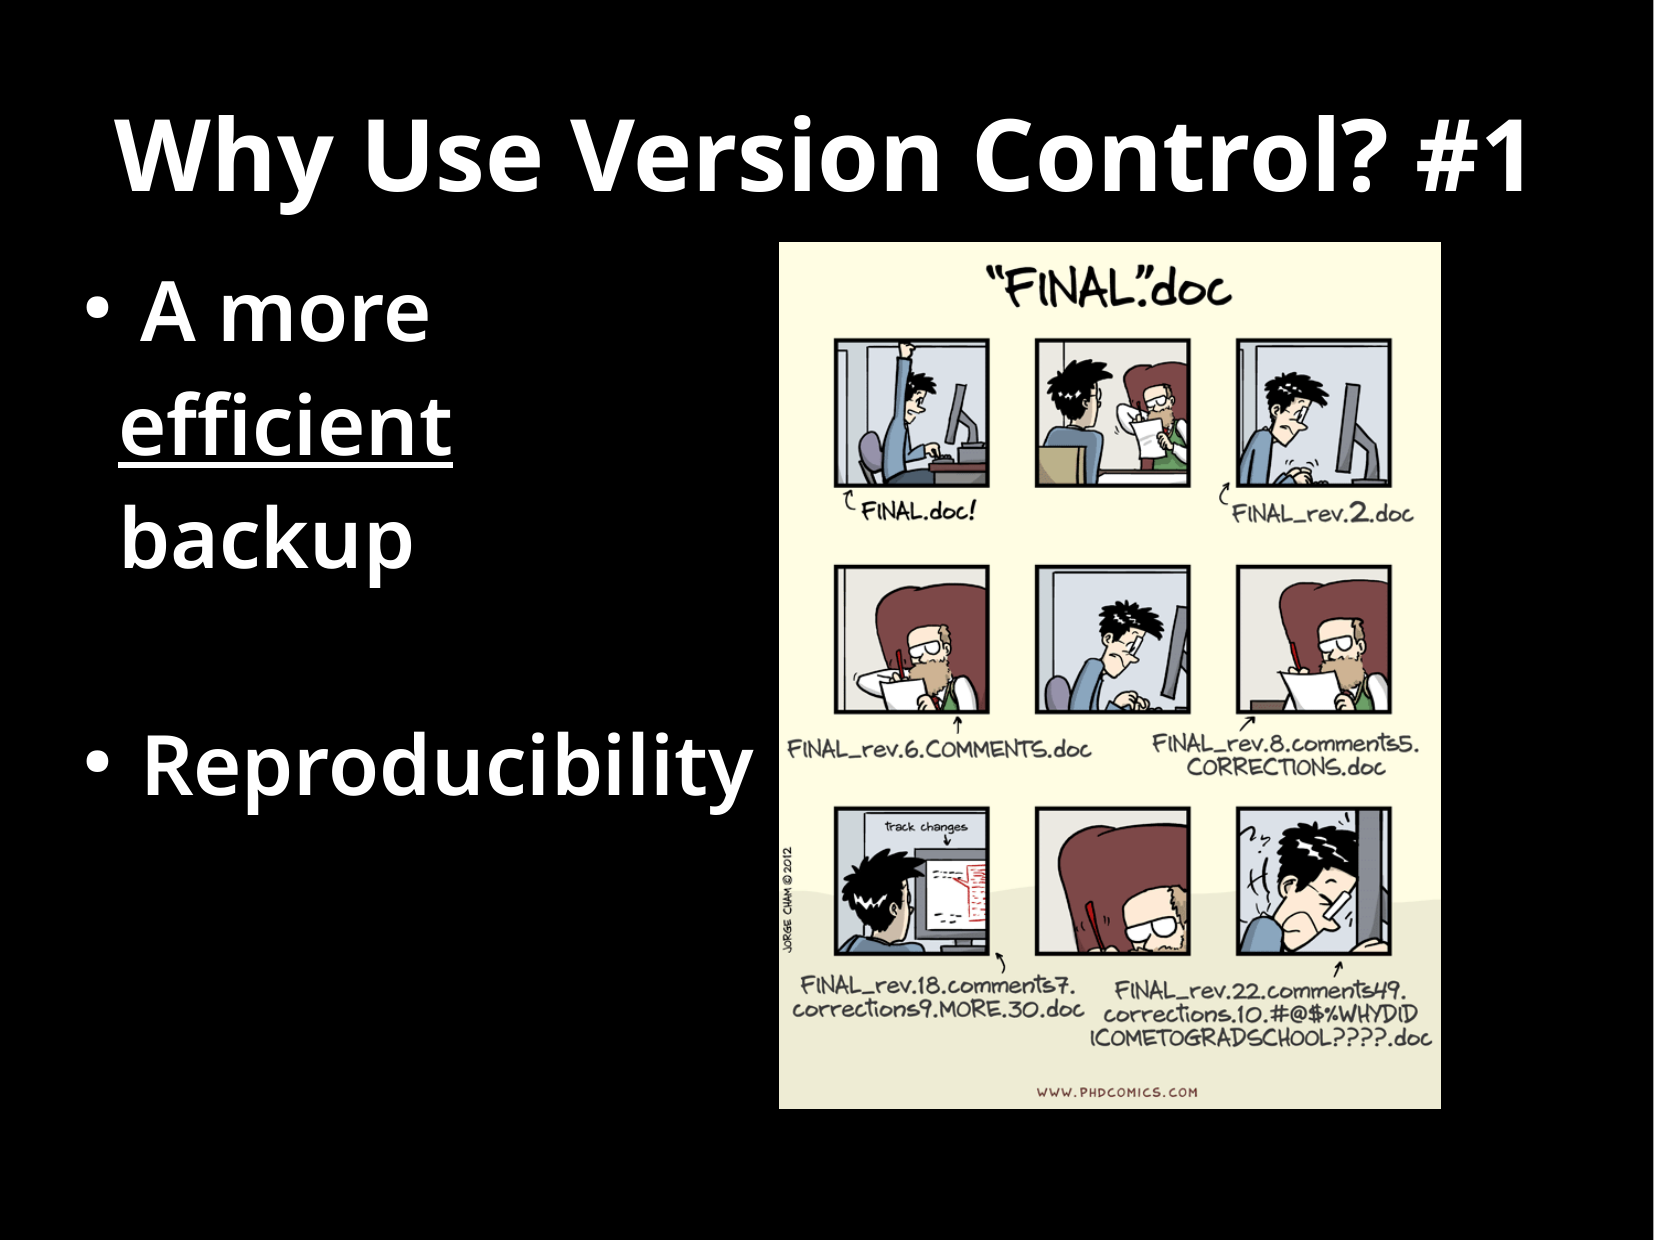

# Why Use Version Control? #1
 A more efficient backup
 Reproducibility